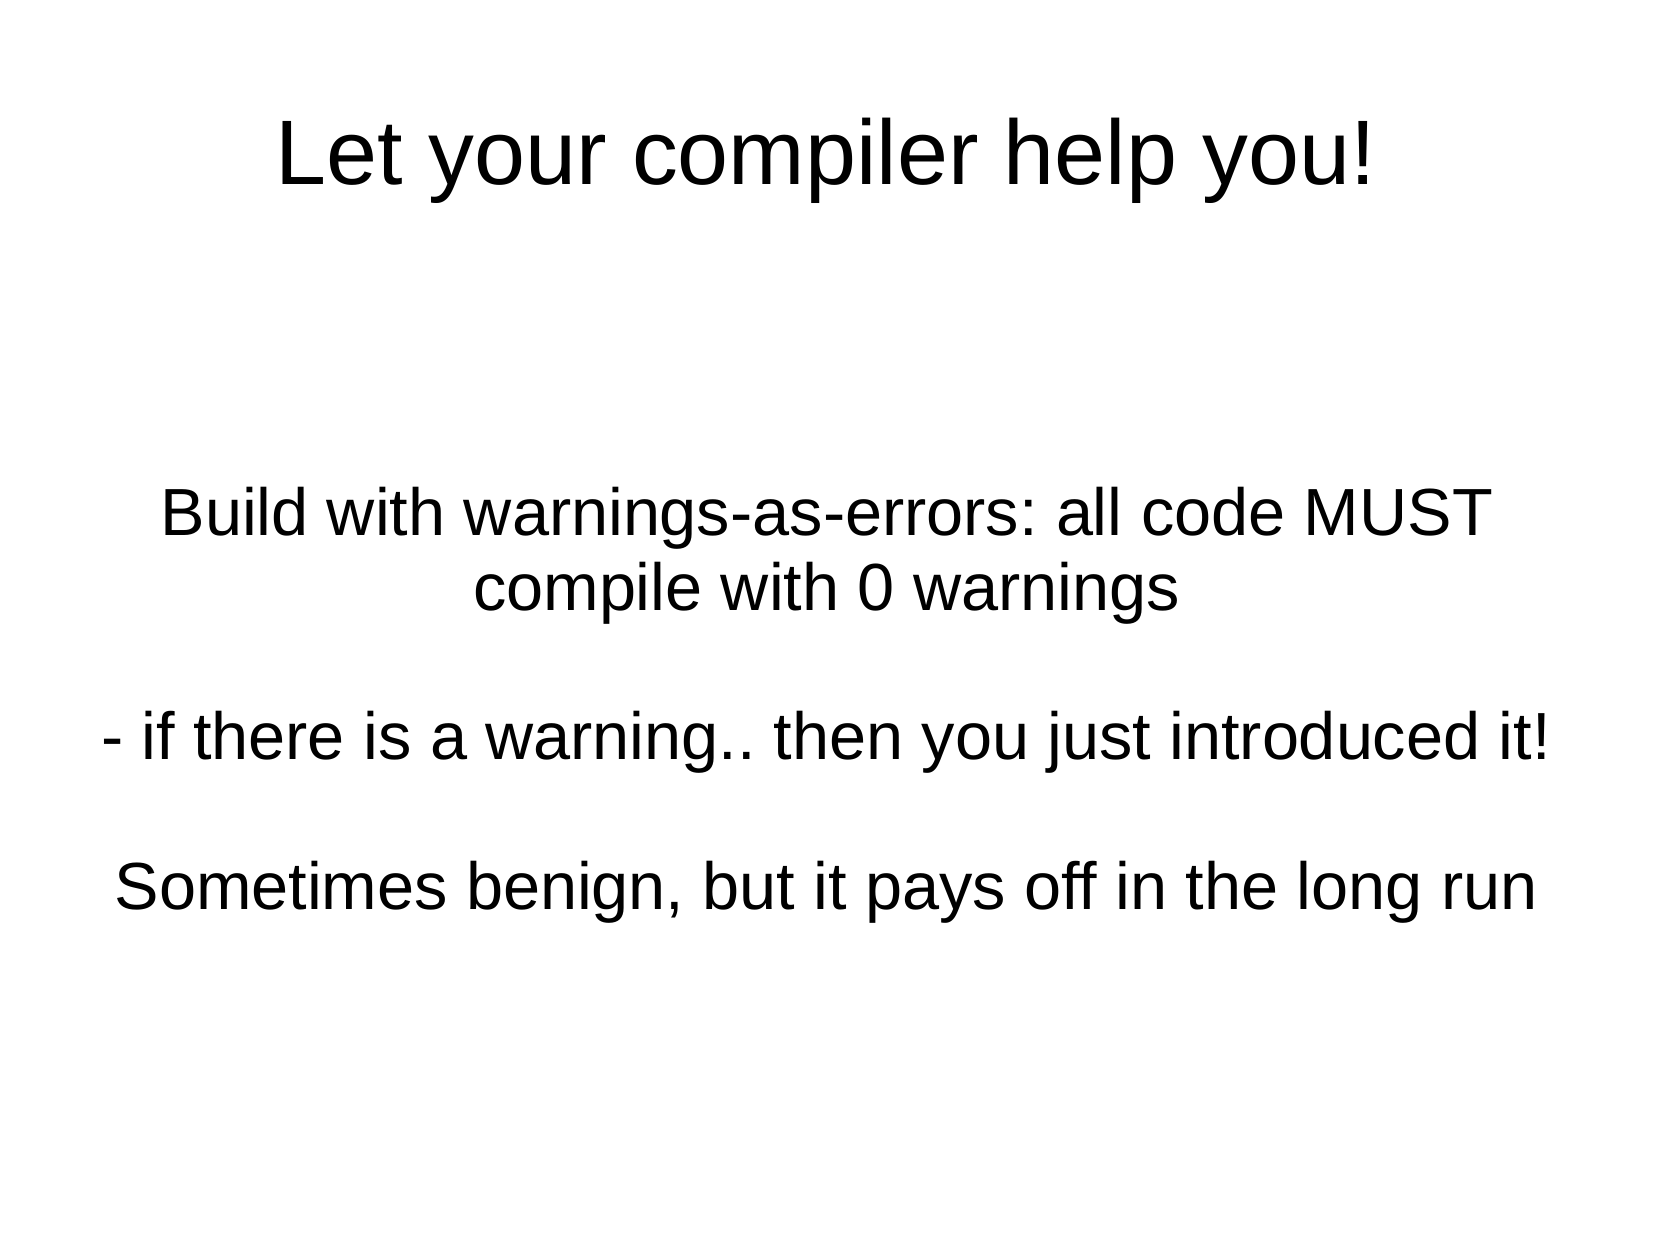

# Let your compiler help you!
Build with warnings-as-errors: all code MUST compile with 0 warnings
- if there is a warning.. then you just introduced it!
Sometimes benign, but it pays off in the long run